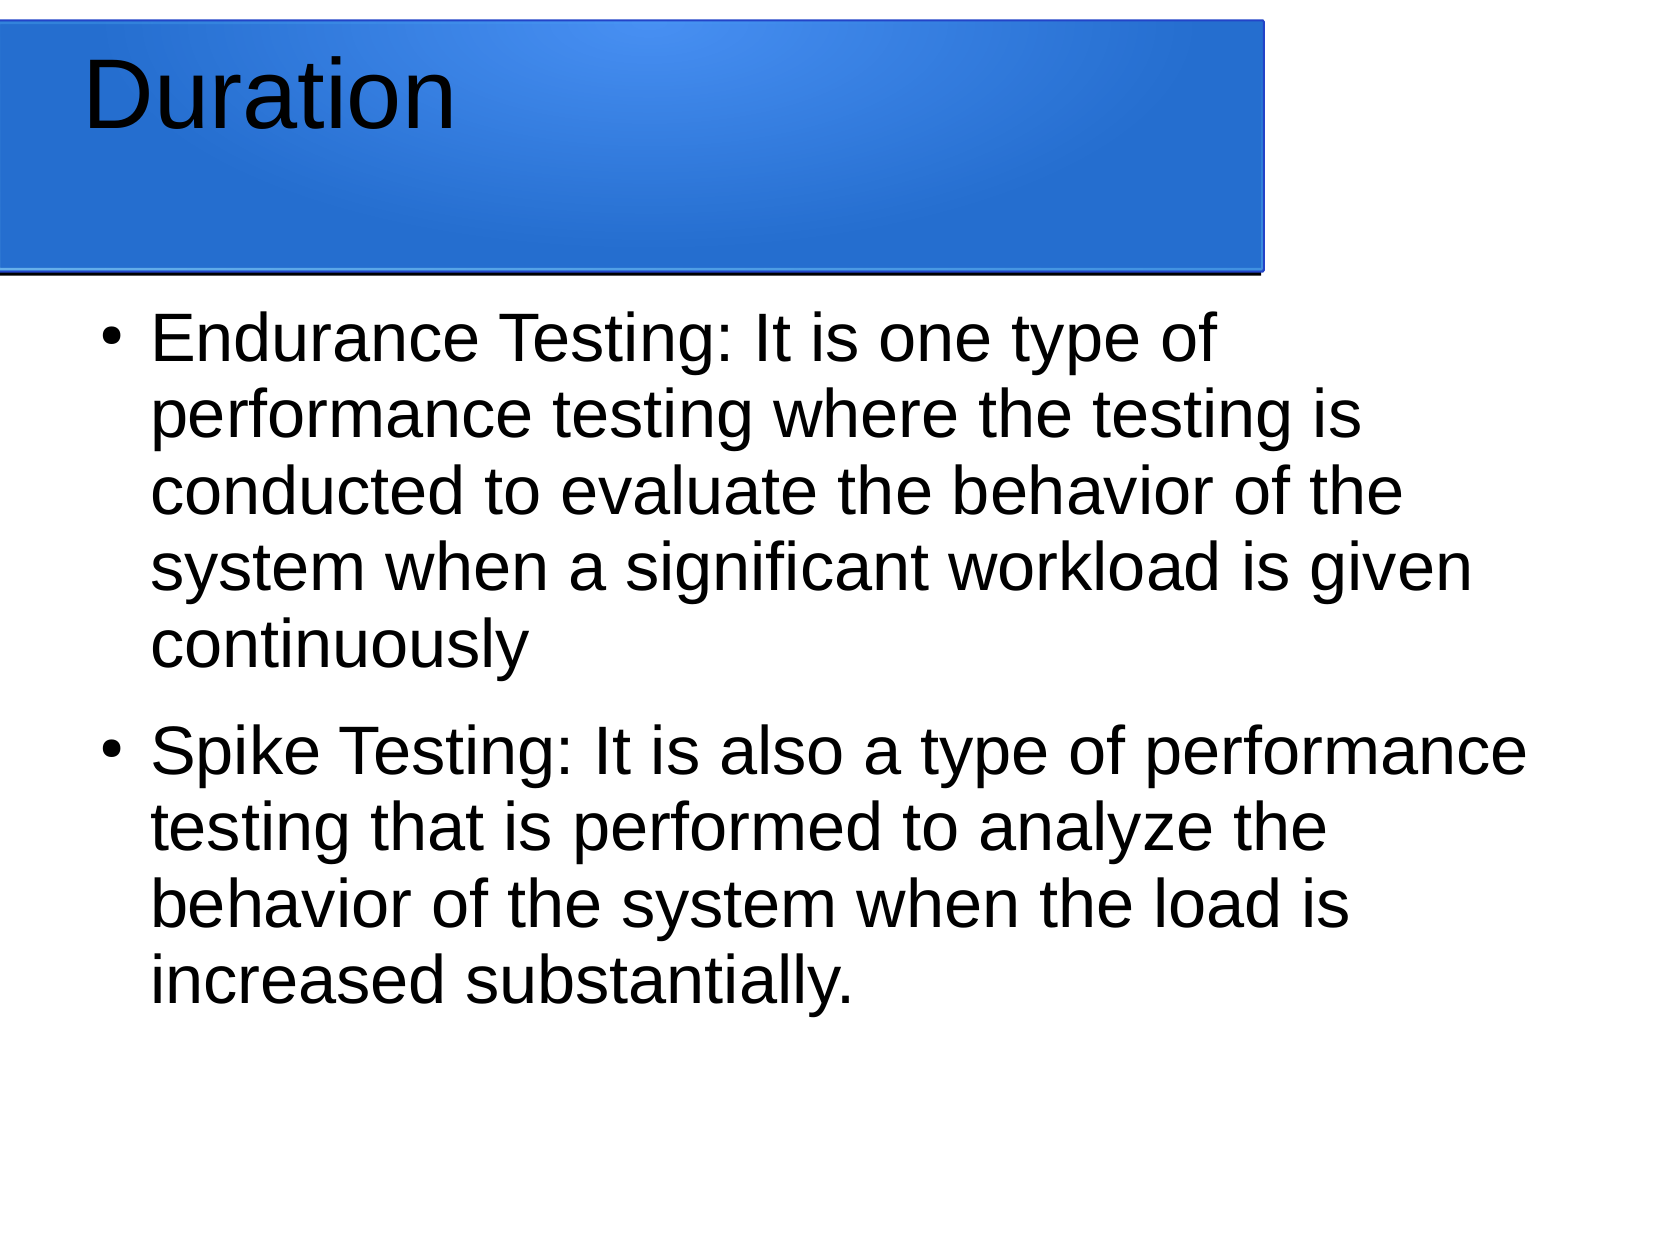

# Duration
Endurance Testing: It is one type of performance testing where the testing is conducted to evaluate the behavior of the system when a significant workload is given continuously
Spike Testing: It is also a type of performance testing that is performed to analyze the behavior of the system when the load is increased substantially.